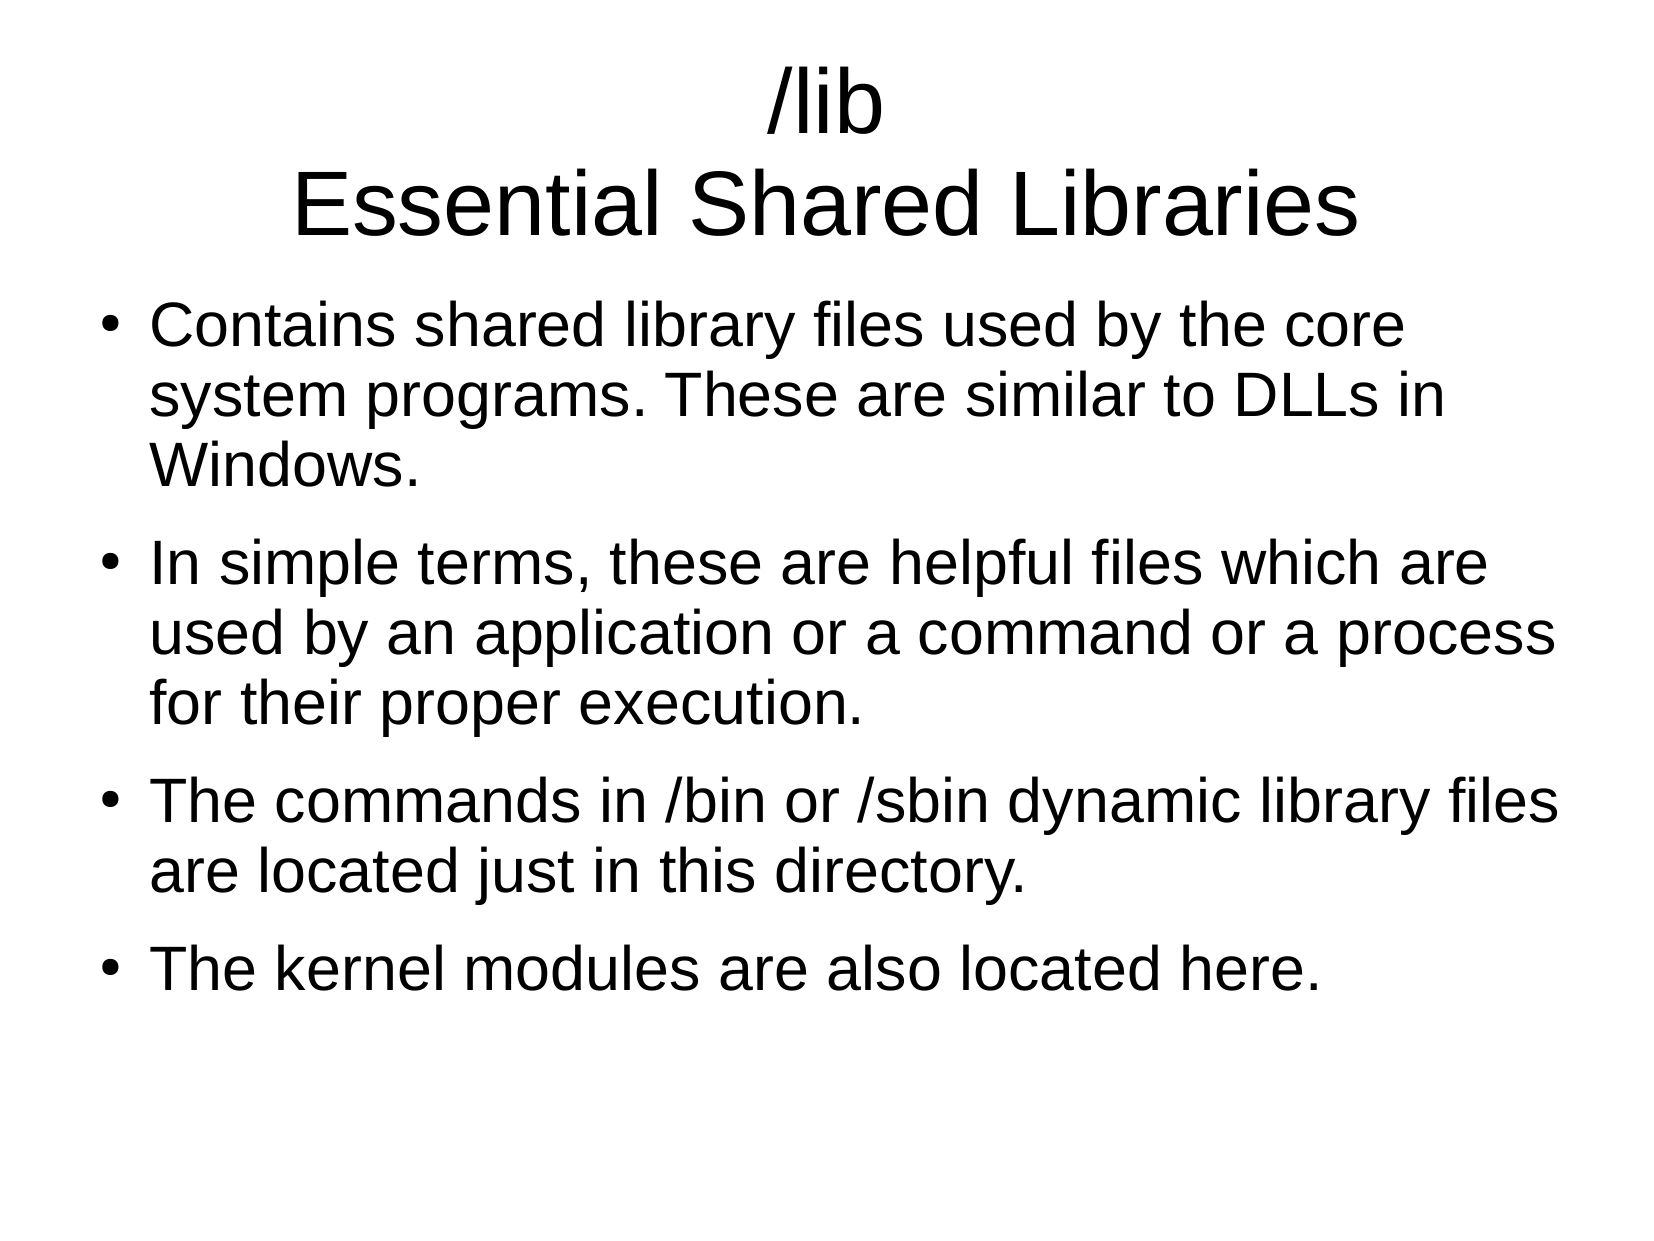

# /lib Essential Shared Libraries
Contains shared library files used by the core system programs. These are similar to DLLs in Windows.
In simple terms, these are helpful files which are used by an application or a command or a process for their proper execution.
The commands in /bin or /sbin dynamic library files are located just in this directory.
The kernel modules are also located here.